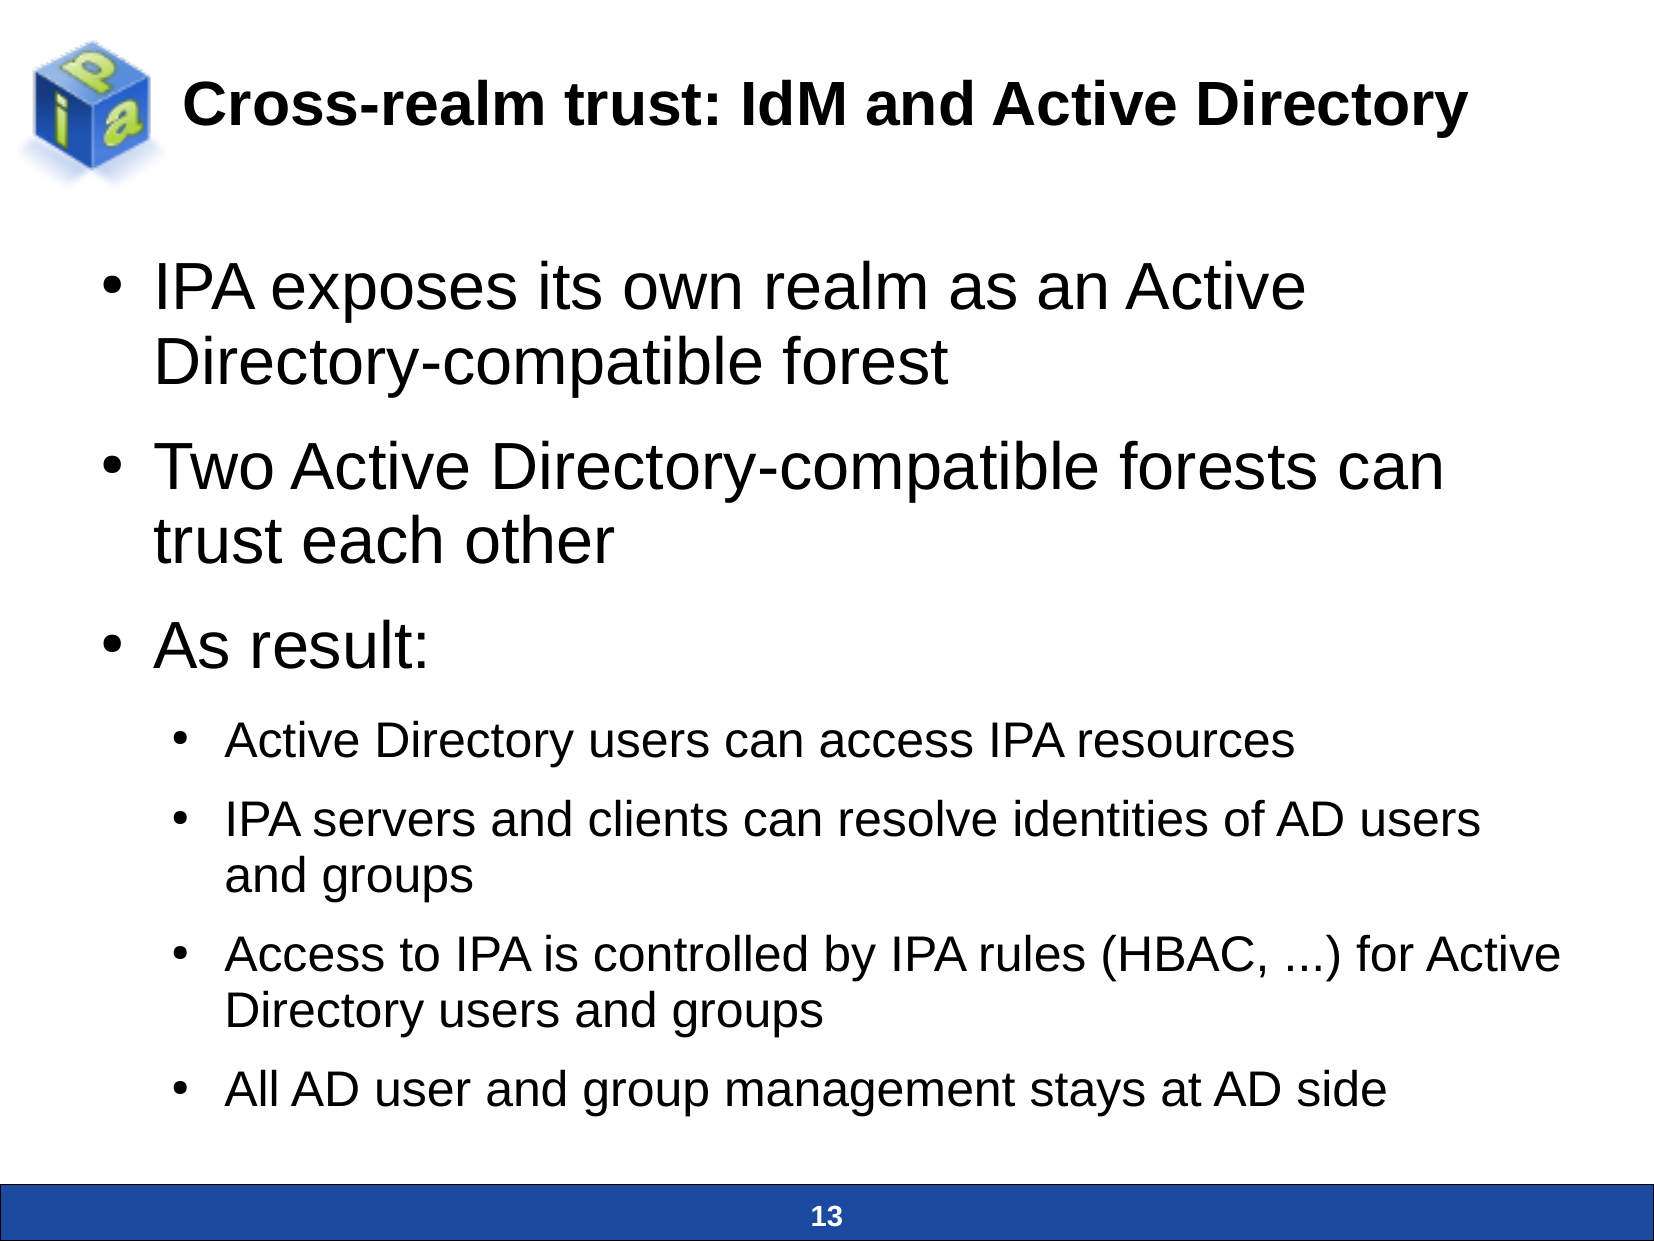

# Cross-realm trust: IdM and Active Directory
IPA exposes its own realm as an Active Directory-compatible forest
Two Active Directory-compatible forests can trust each other
As result:
Active Directory users can access IPA resources
IPA servers and clients can resolve identities of AD users and groups
Access to IPA is controlled by IPA rules (HBAC, ...) for Active Directory users and groups
All AD user and group management stays at AD side
13